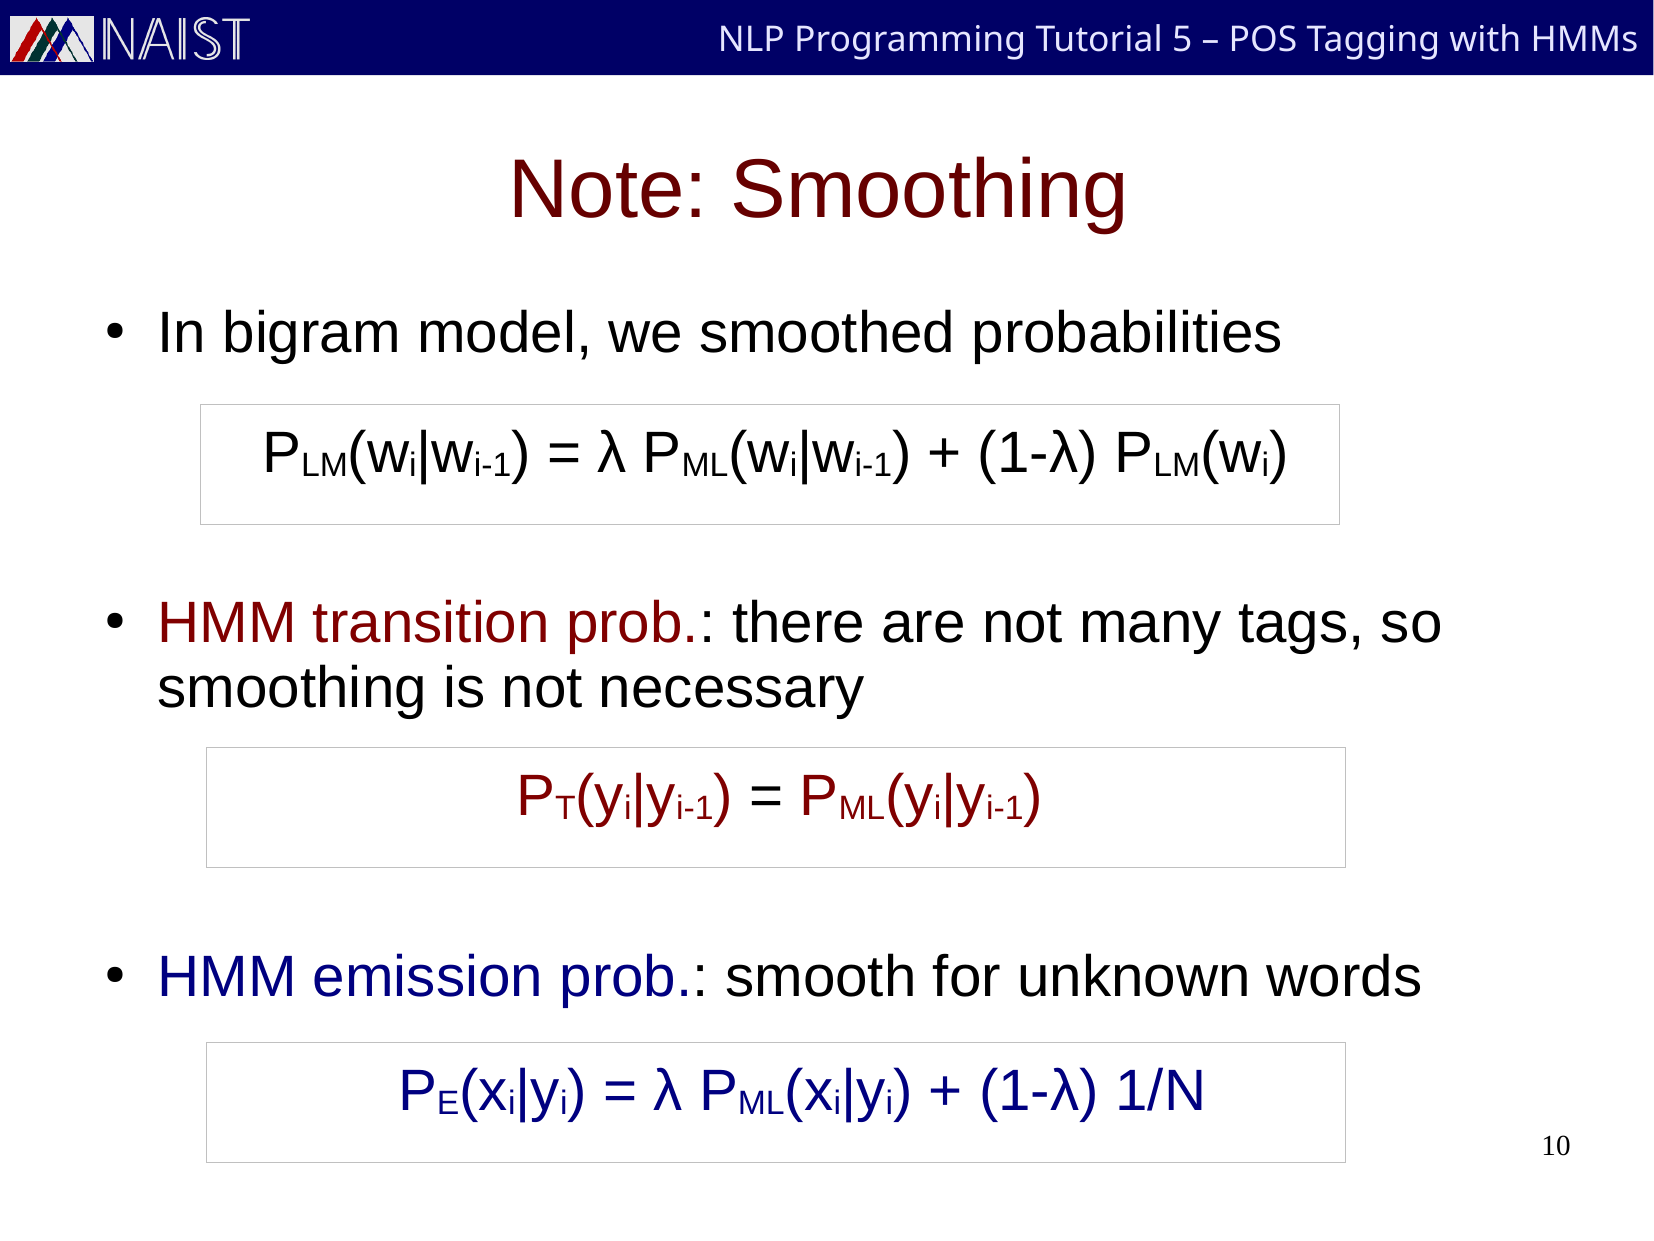

# Note: Smoothing
In bigram model, we smoothed probabilities
HMM transition prob.: there are not many tags, so smoothing is not necessary
HMM emission prob.: smooth for unknown words
PLM(wi|wi-1) = λ PML(wi|wi-1) + (1-λ) PLM(wi)
PT(yi|yi-1) = PML(yi|yi-1)
PE(xi|yi) = λ PML(xi|yi) + (1-λ) 1/N
10